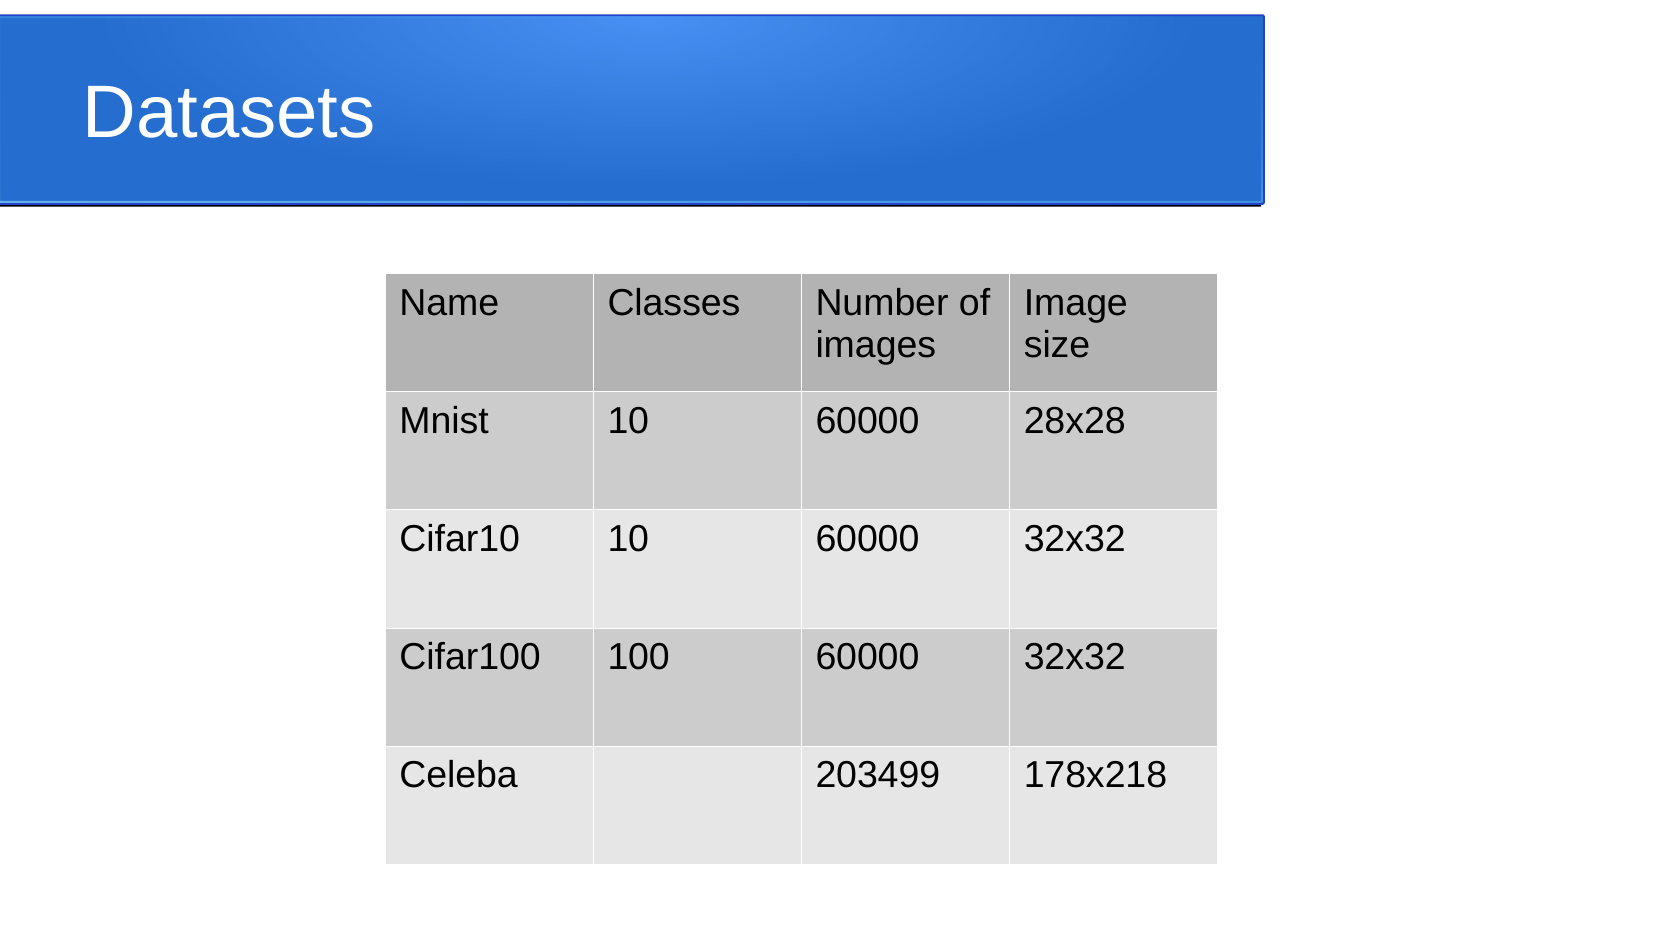

# Datasets
| Name | Classes | Number of images | Image size |
| --- | --- | --- | --- |
| Mnist | 10 | 60000 | 28x28 |
| Cifar10 | 10 | 60000 | 32x32 |
| Cifar100 | 100 | 60000 | 32x32 |
| Celeba | | 203499 | 178x218 |